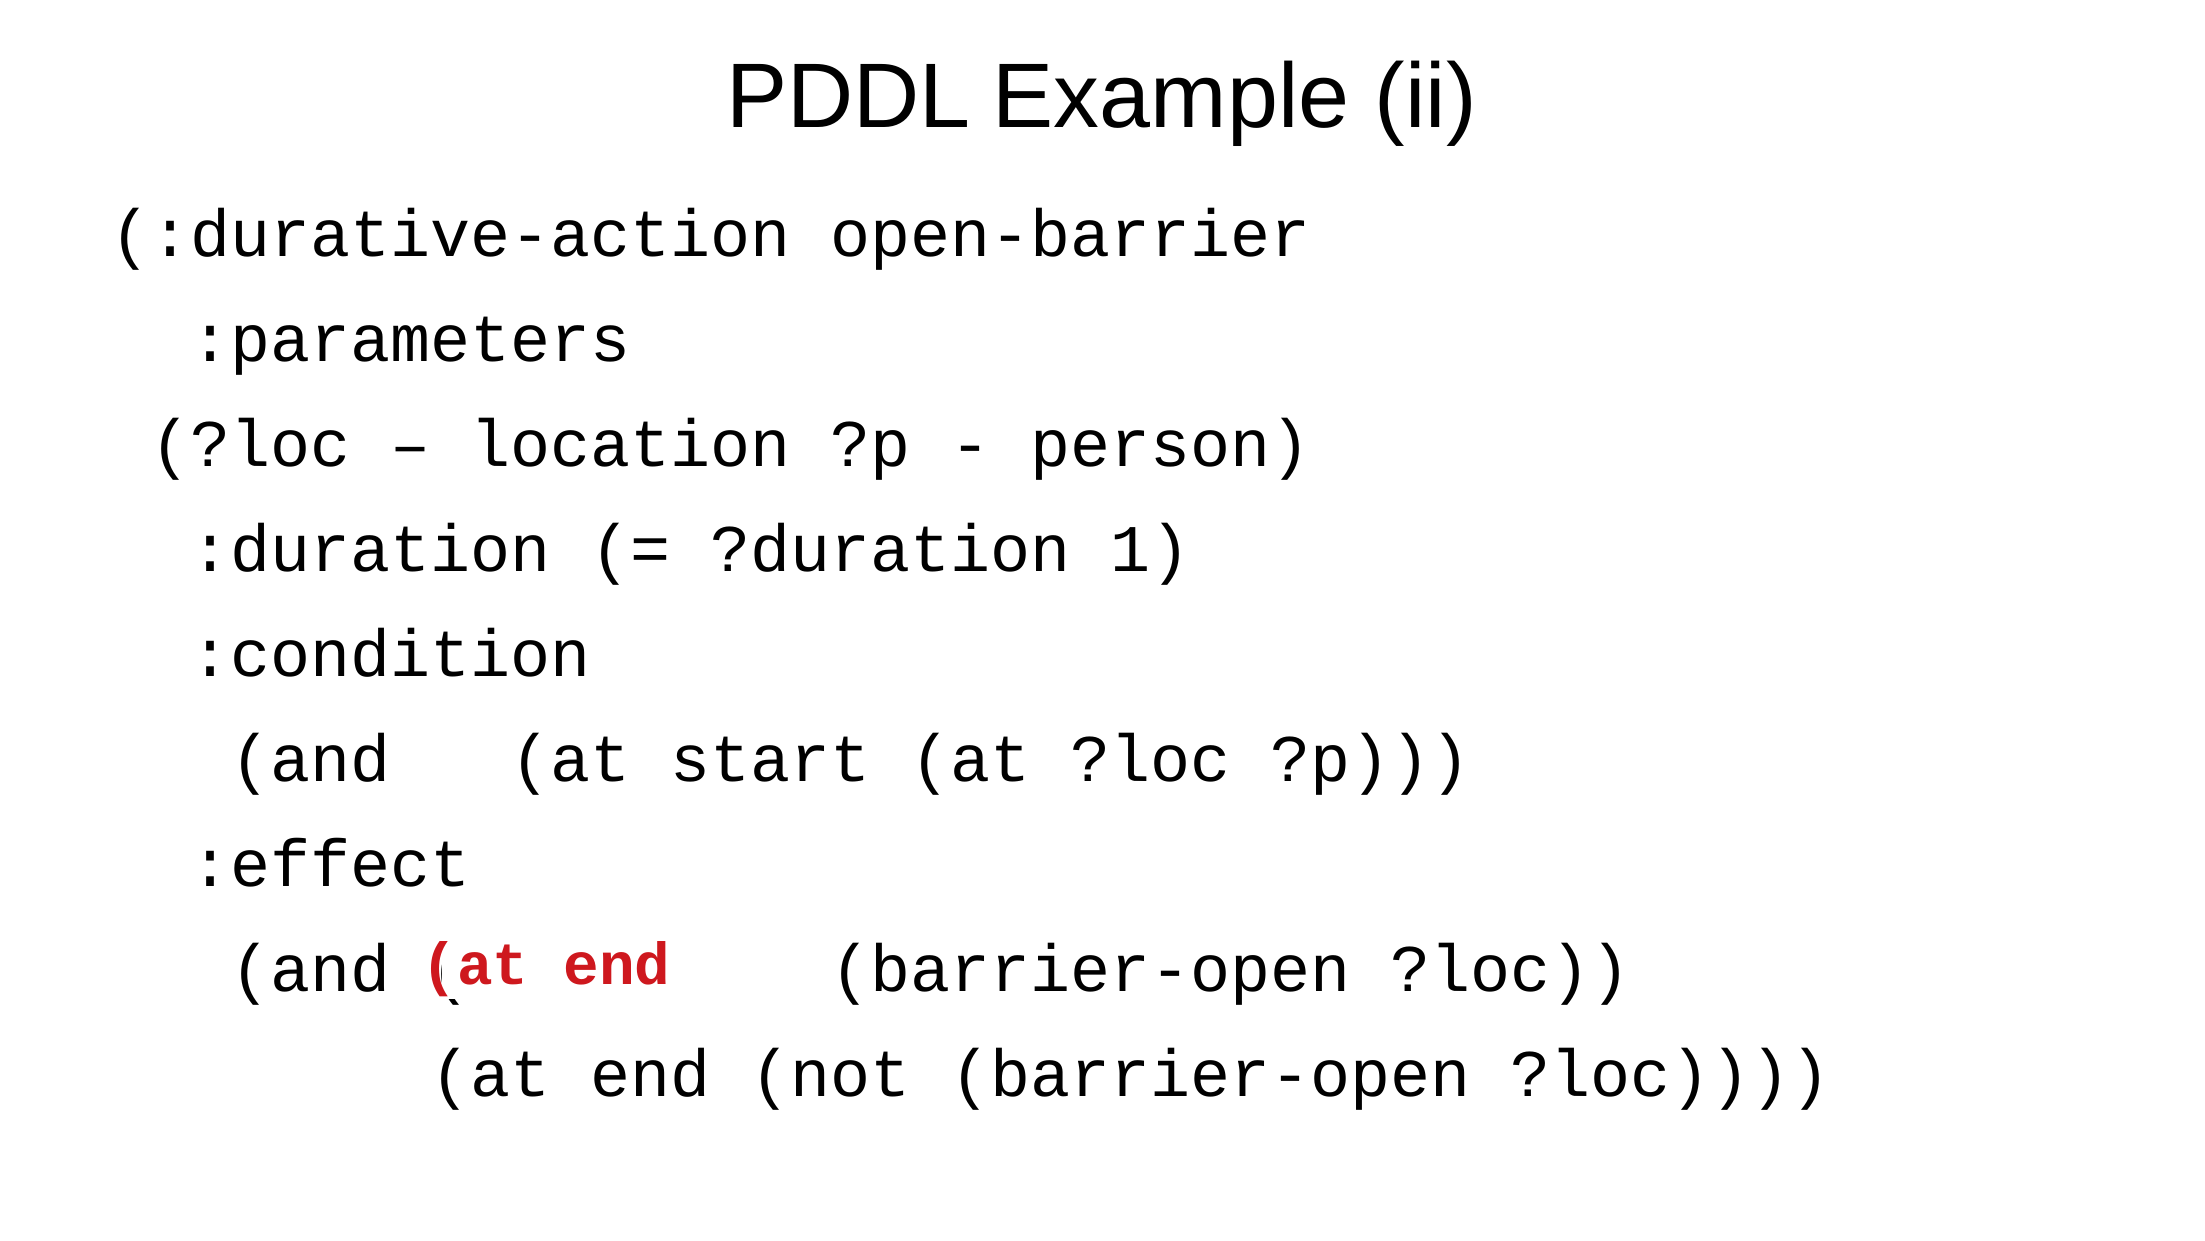

# PDDL Example (ii)
(:durative-action open-barrier
 :parameters
 (?loc – location ?p - person)
 :duration (= ?duration 1)
 :condition
 (and (at start (at ?loc ?p)))
 :effect
 (and (at start (barrier-open ?loc))
 (at end (not (barrier-open ?loc))))
 (at end